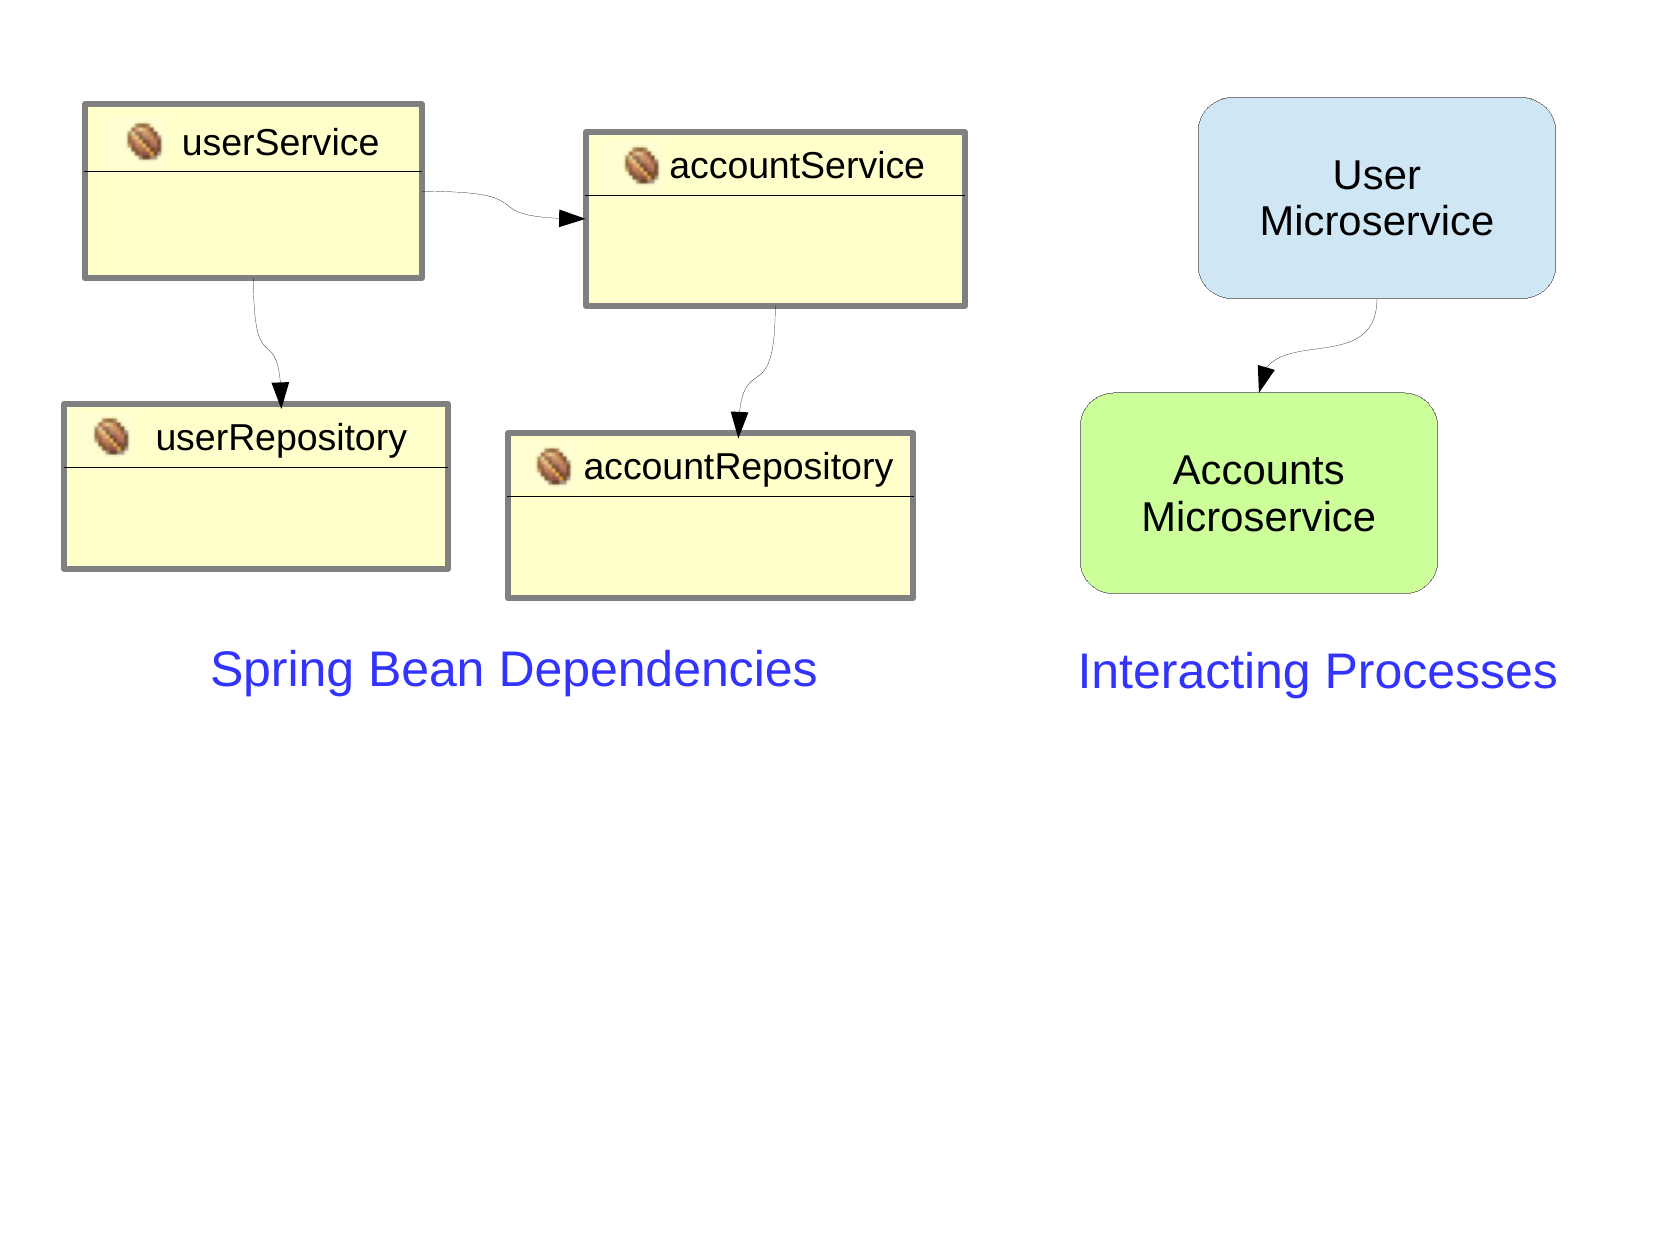

User
Microservice
Accounts
Microservice
userService
accountService
userRepository
accountRepository
Spring Bean Dependencies
Interacting Processes